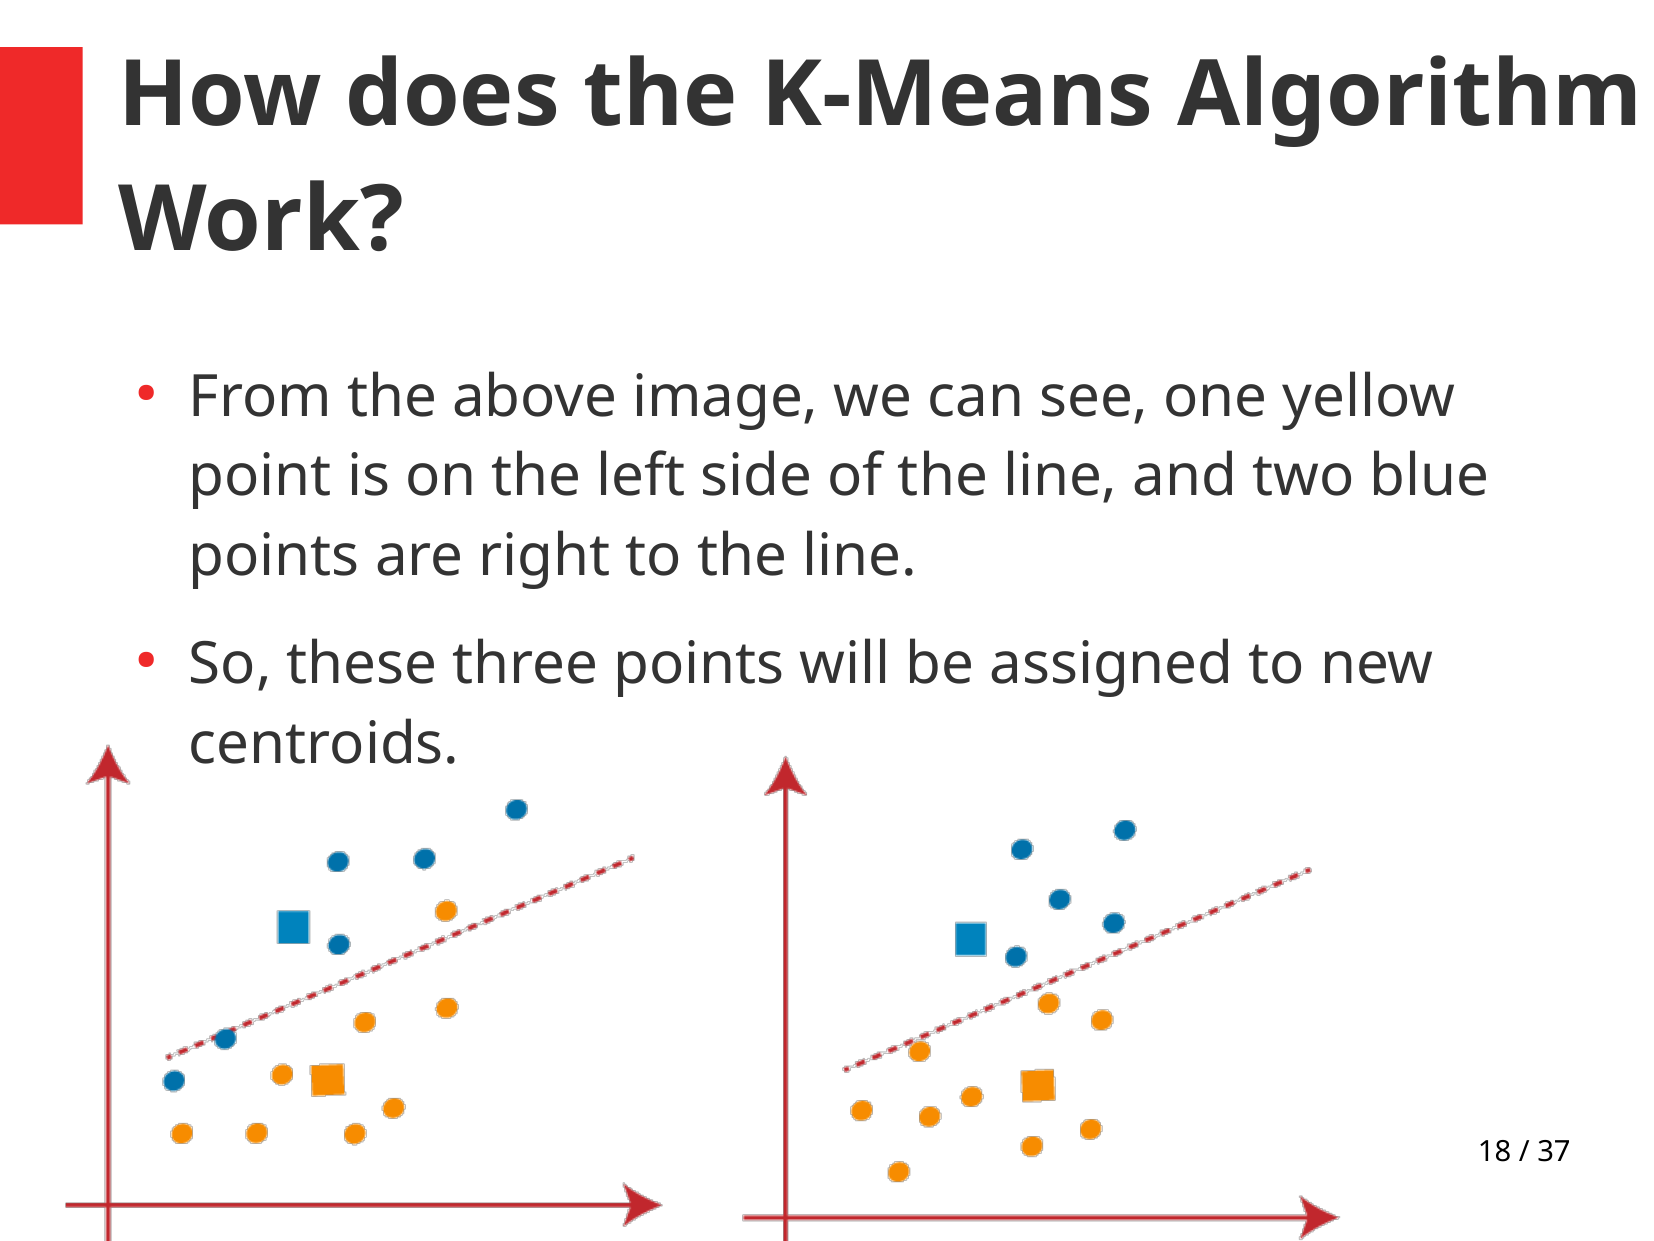

# How does the K-Means Algorithm Work?
From the above image, we can see, one yellow point is on the left side of the line, and two blue points are right to the line.
So, these three points will be assigned to new centroids.
18